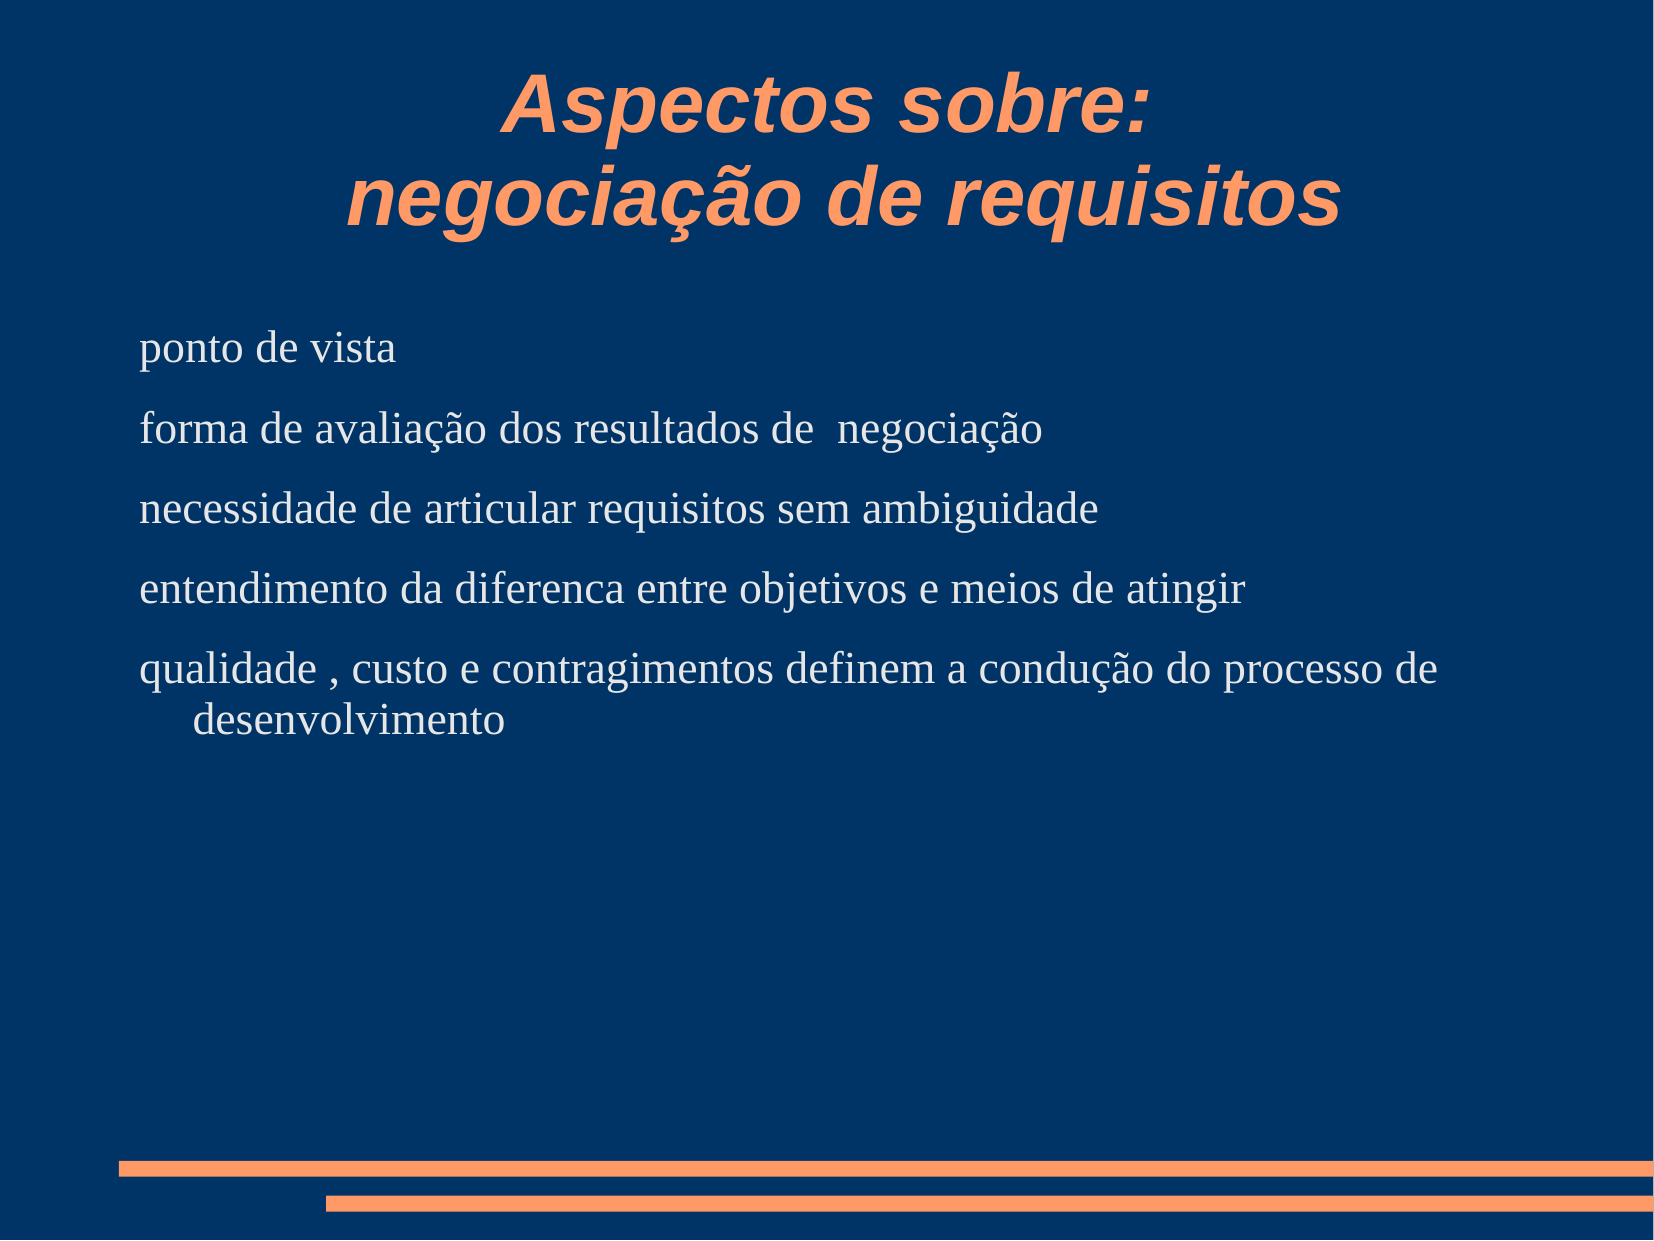

# Aspectos sobre: negociação de requisitos
ponto de vista
forma de avaliação dos resultados de negociação
necessidade de articular requisitos sem ambiguidade
entendimento da diferenca entre objetivos e meios de atingir
qualidade , custo e contragimentos definem a condução do processo de desenvolvimento